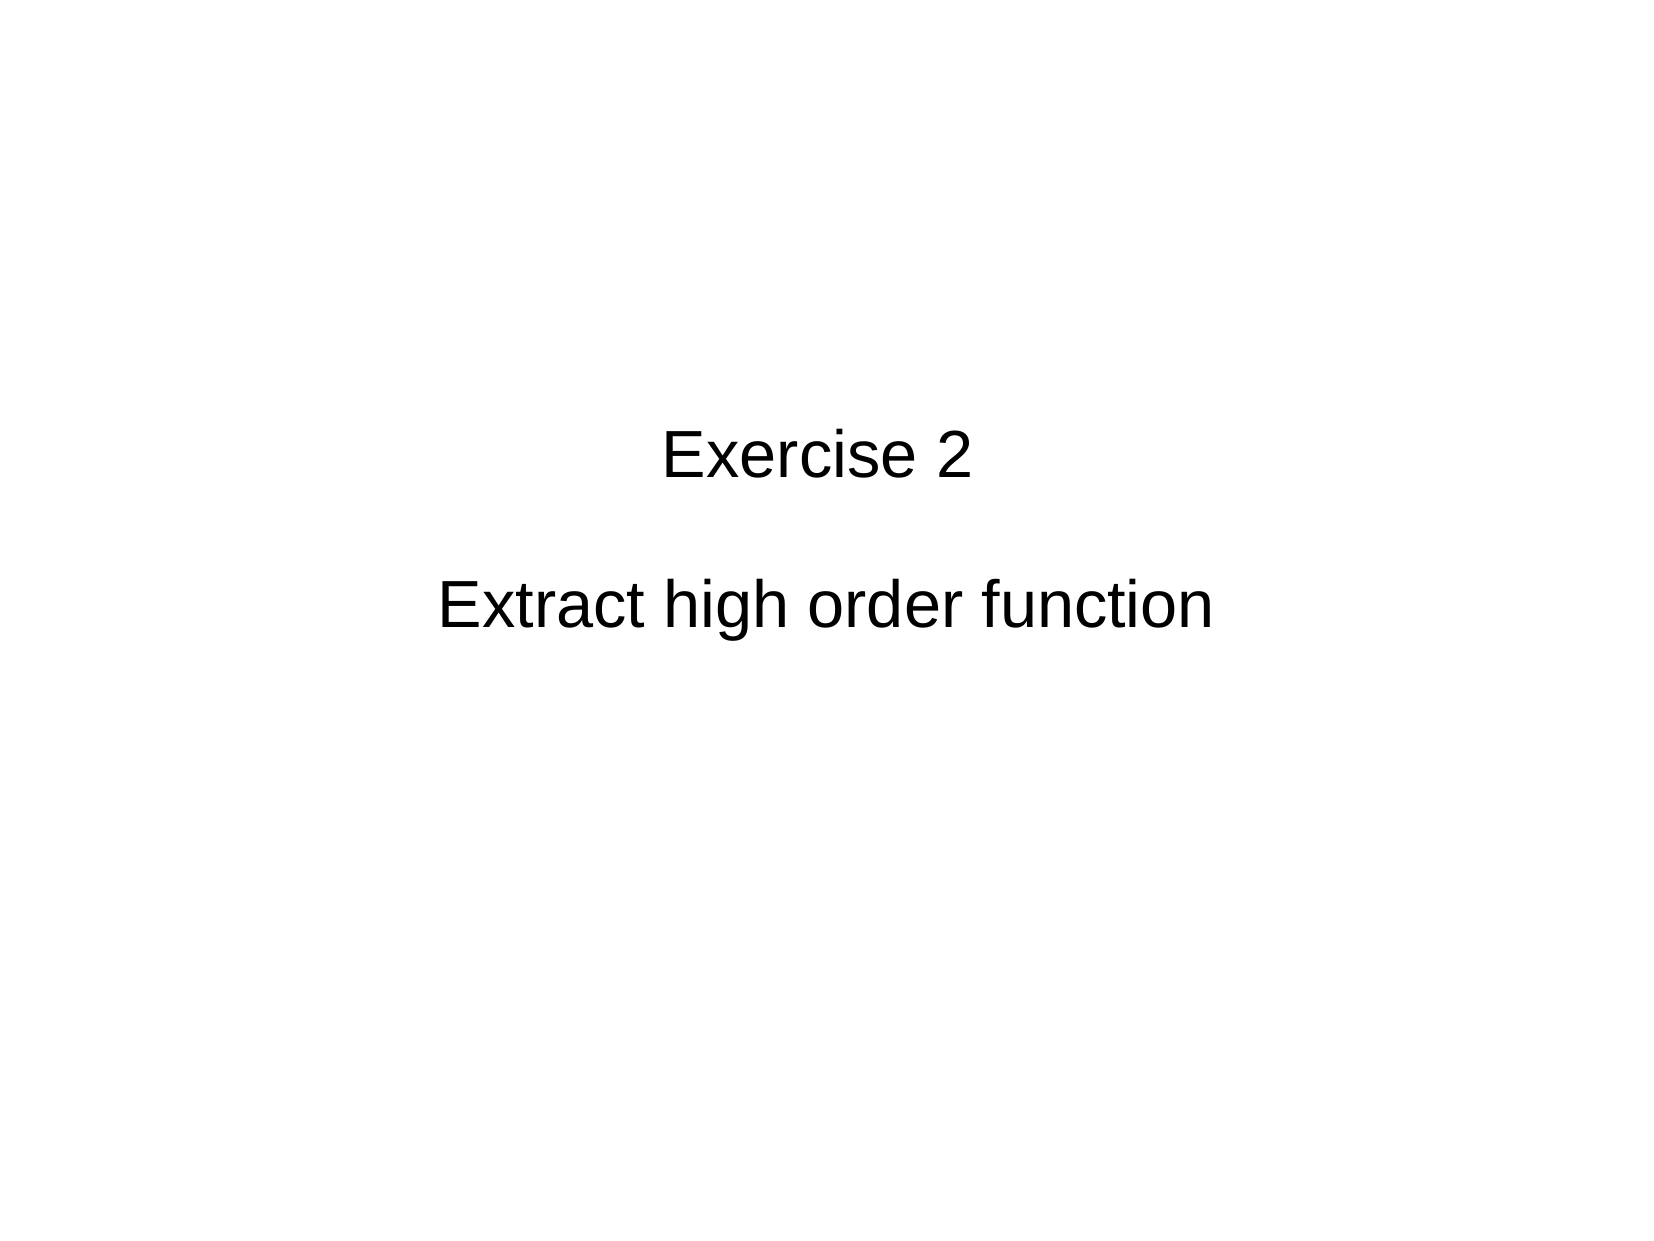

# Exercise 2
Extract high order function